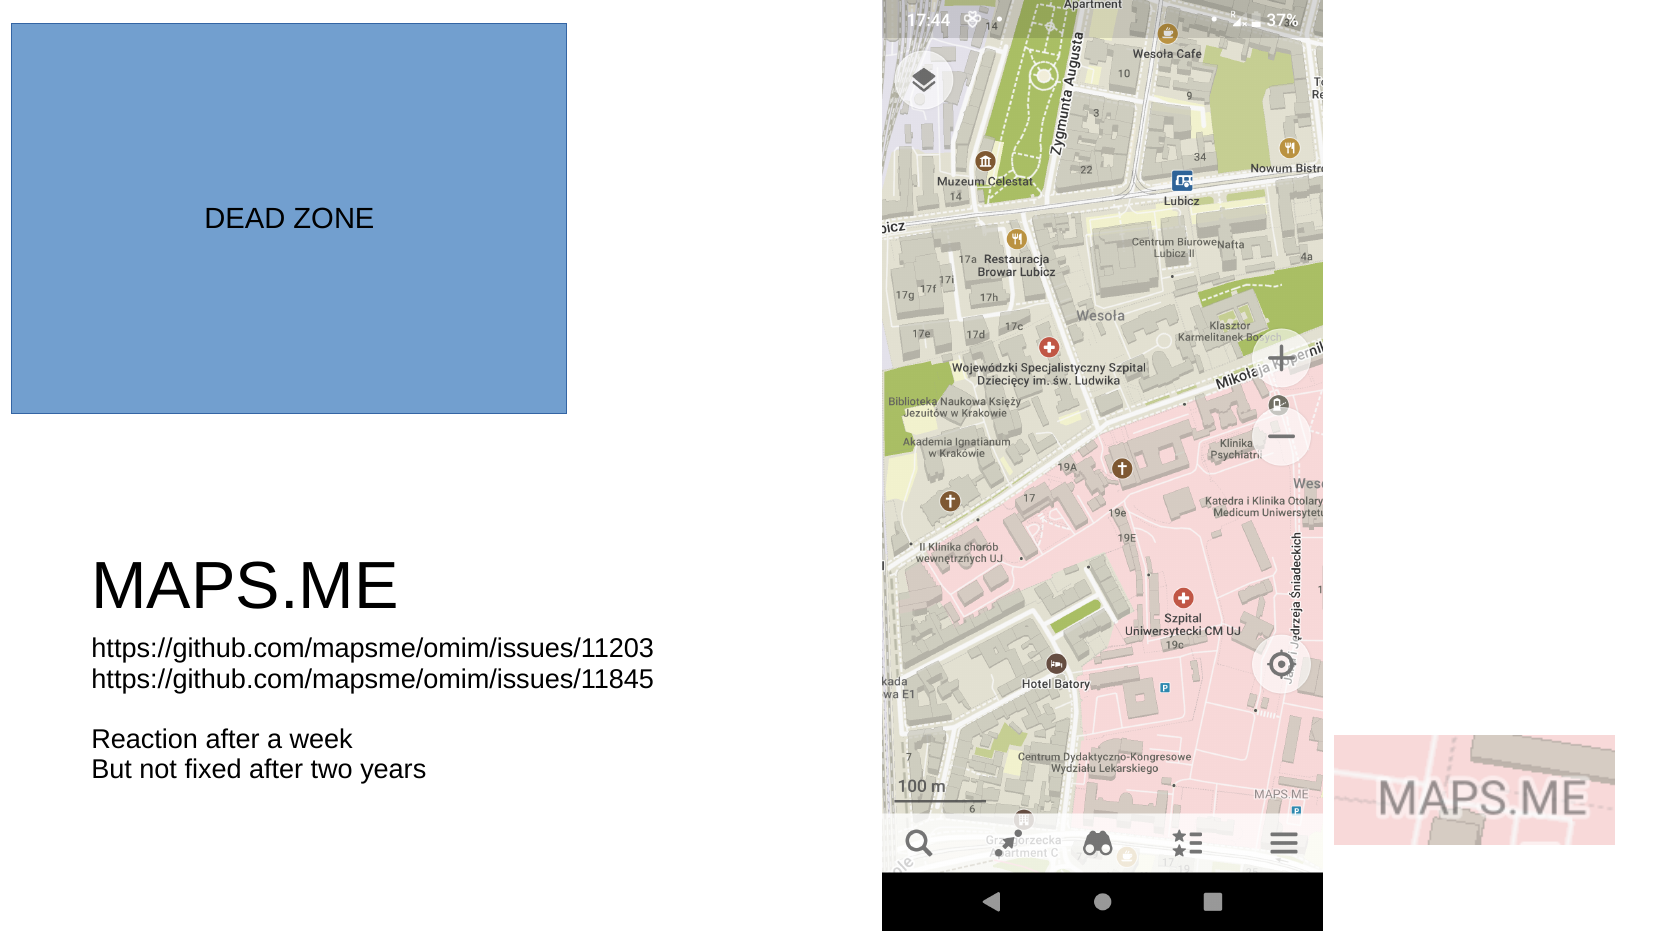

#
MAPS.ME
https://github.com/mapsme/omim/issues/11203 https://github.com/mapsme/omim/issues/11845
Reaction after a week
But not fixed after two years